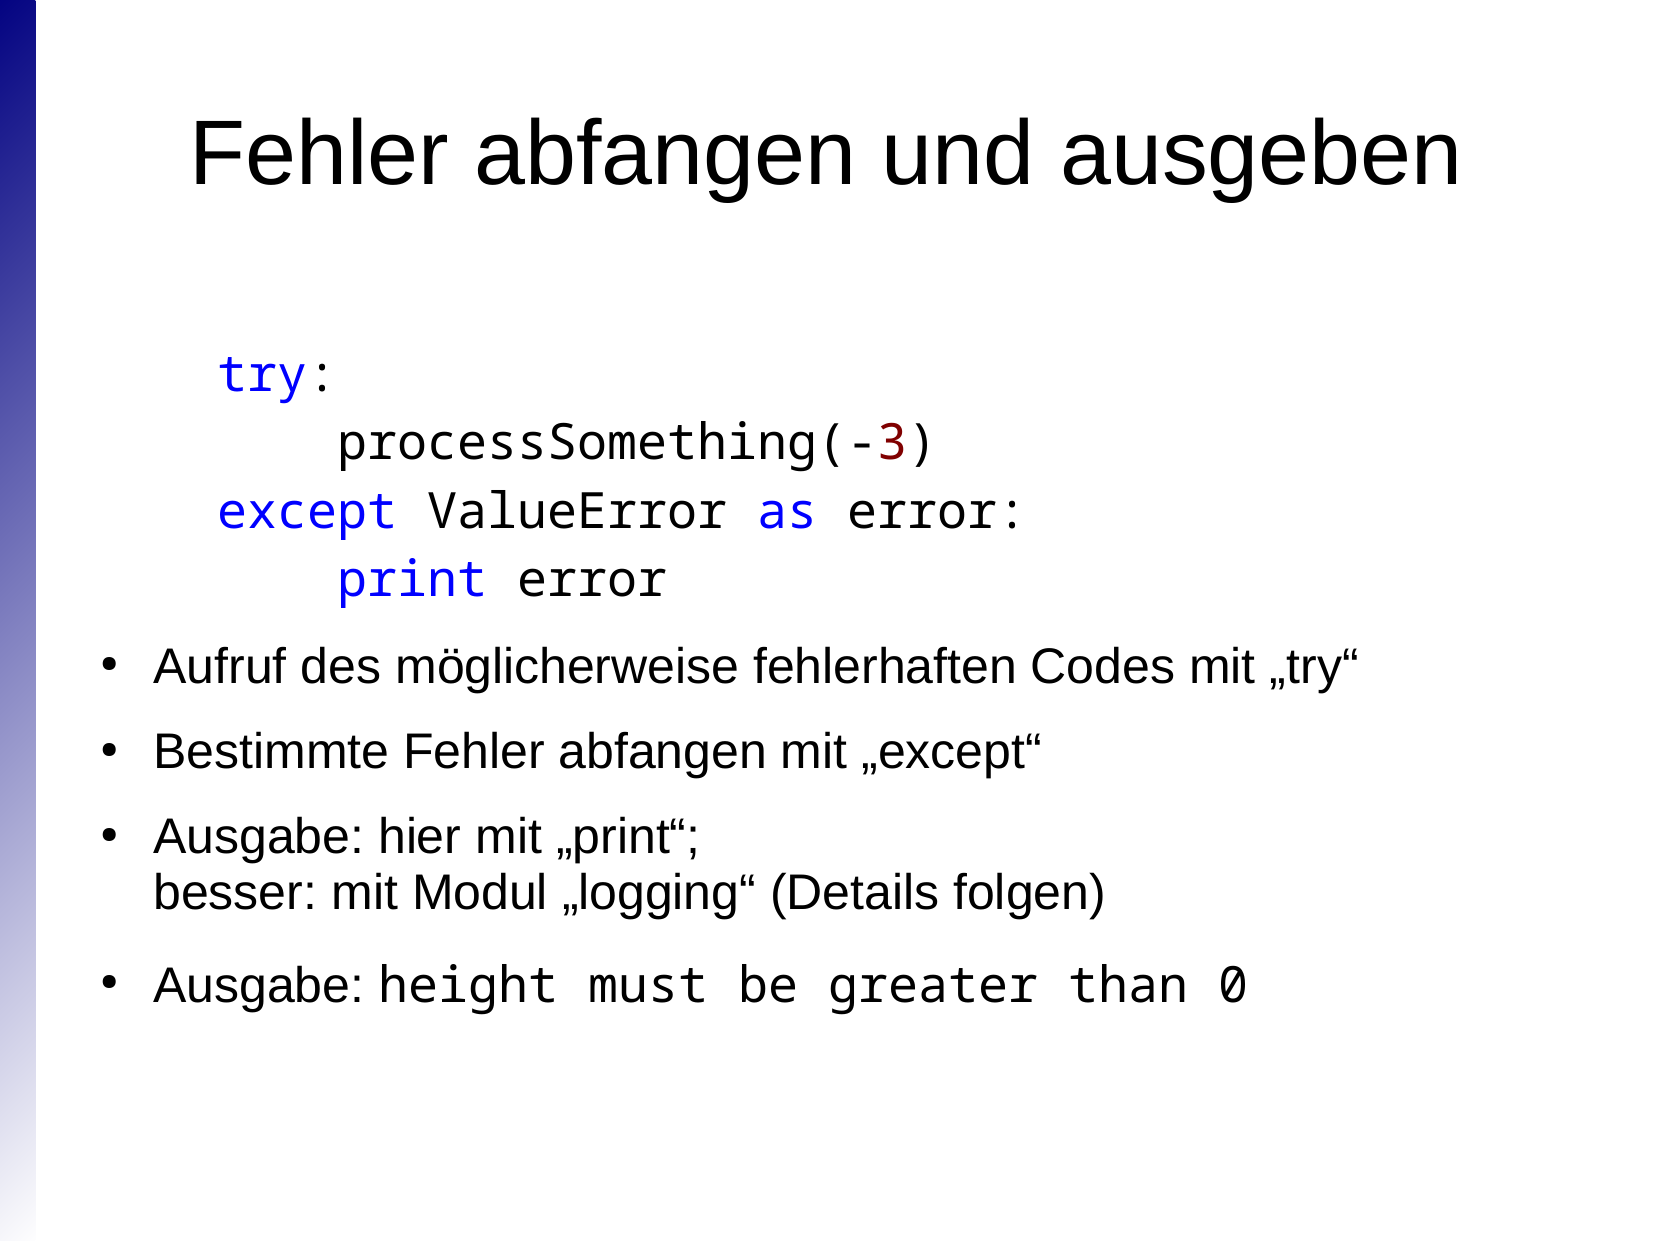

# Fehler abfangen und ausgeben
 try:
 processSomething(-3)
 except ValueError as error:
 print error
Aufruf des möglicherweise fehlerhaften Codes mit „try“
Bestimmte Fehler abfangen mit „except“
Ausgabe: hier mit „print“;
besser: mit Modul „logging“ (Details folgen)
Ausgabe: height must be greater than 0